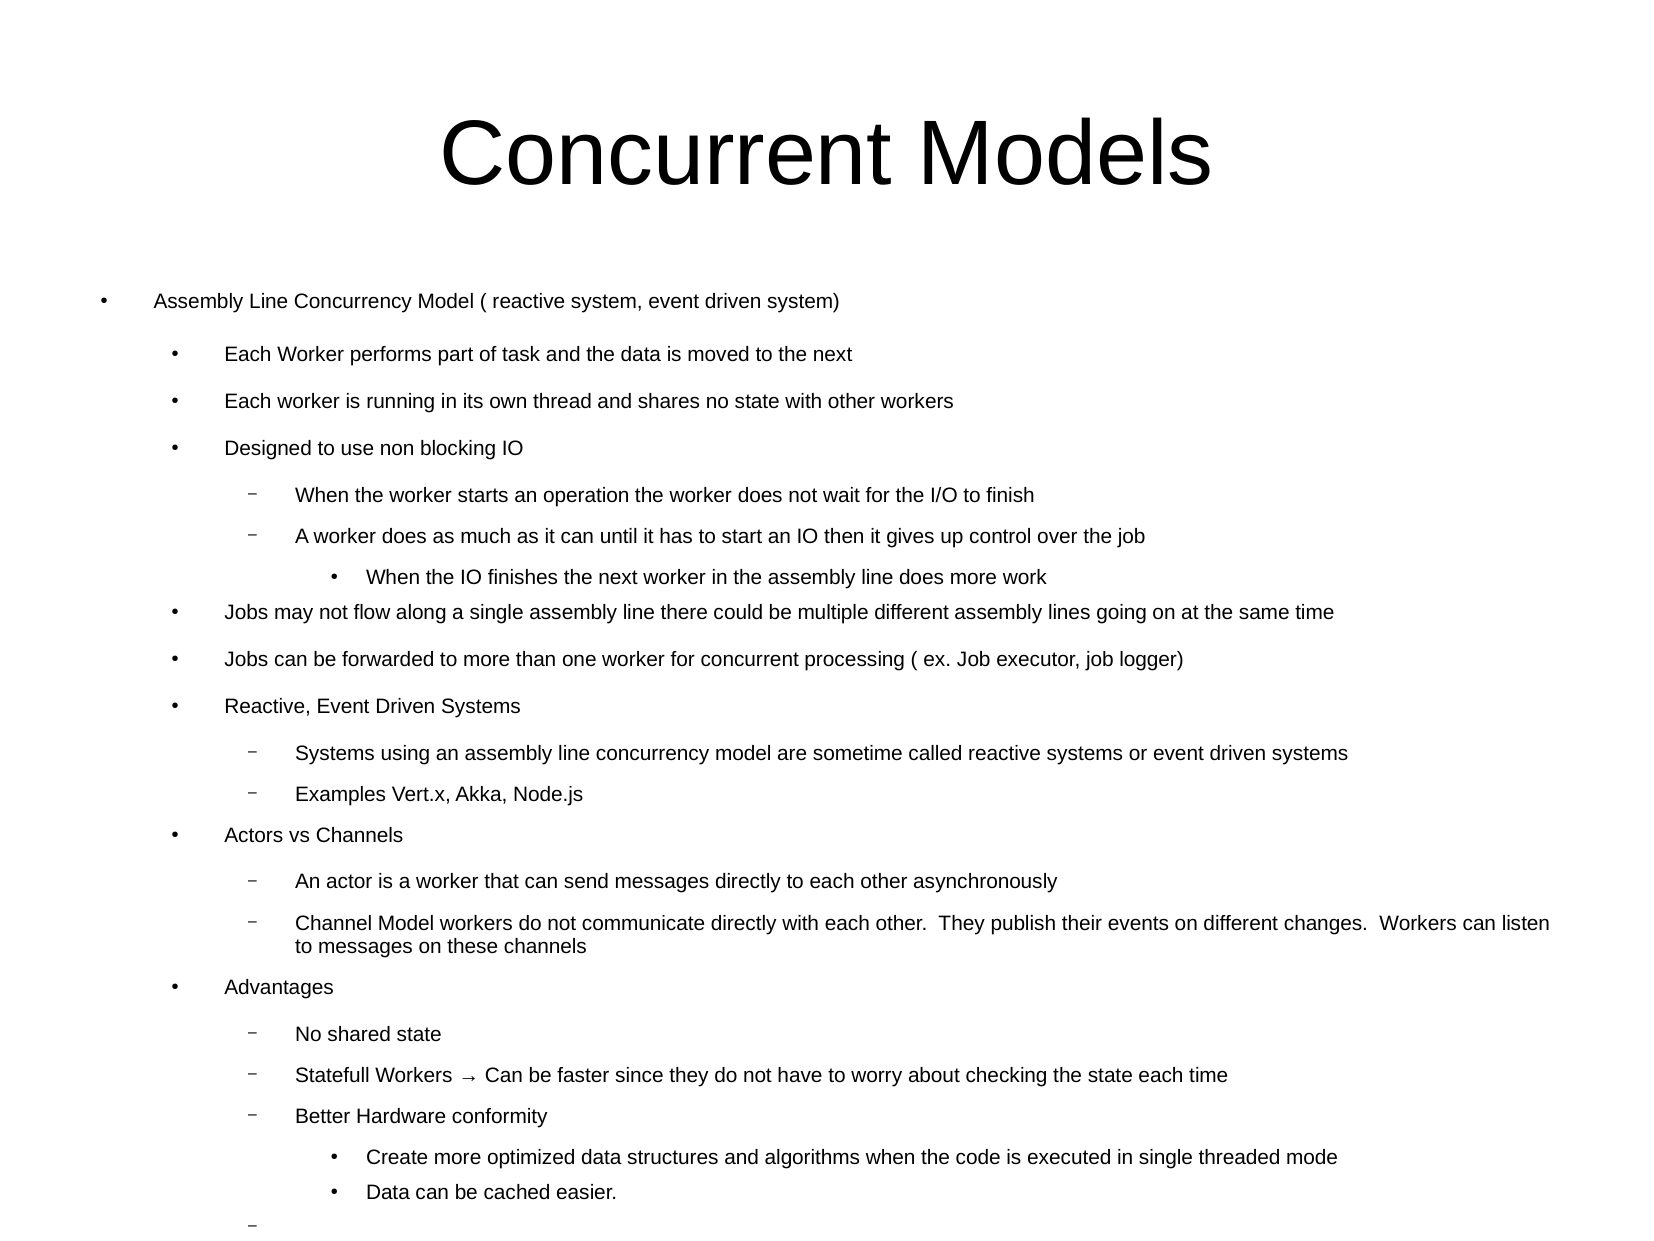

# Concurrent Models
Assembly Line Concurrency Model ( reactive system, event driven system)
Each Worker performs part of task and the data is moved to the next
Each worker is running in its own thread and shares no state with other workers
Designed to use non blocking IO
When the worker starts an operation the worker does not wait for the I/O to finish
A worker does as much as it can until it has to start an IO then it gives up control over the job
When the IO finishes the next worker in the assembly line does more work
Jobs may not flow along a single assembly line there could be multiple different assembly lines going on at the same time
Jobs can be forwarded to more than one worker for concurrent processing ( ex. Job executor, job logger)
Reactive, Event Driven Systems
Systems using an assembly line concurrency model are sometime called reactive systems or event driven systems
Examples Vert.x, Akka, Node.js
Actors vs Channels
An actor is a worker that can send messages directly to each other asynchronously
Channel Model workers do not communicate directly with each other. They publish their events on different changes. Workers can listen to messages on these channels
Advantages
No shared state
Statefull Workers → Can be faster since they do not have to worry about checking the state each time
Better Hardware conformity
Create more optimized data structures and algorithms when the code is executed in single threaded mode
Data can be cached easier.